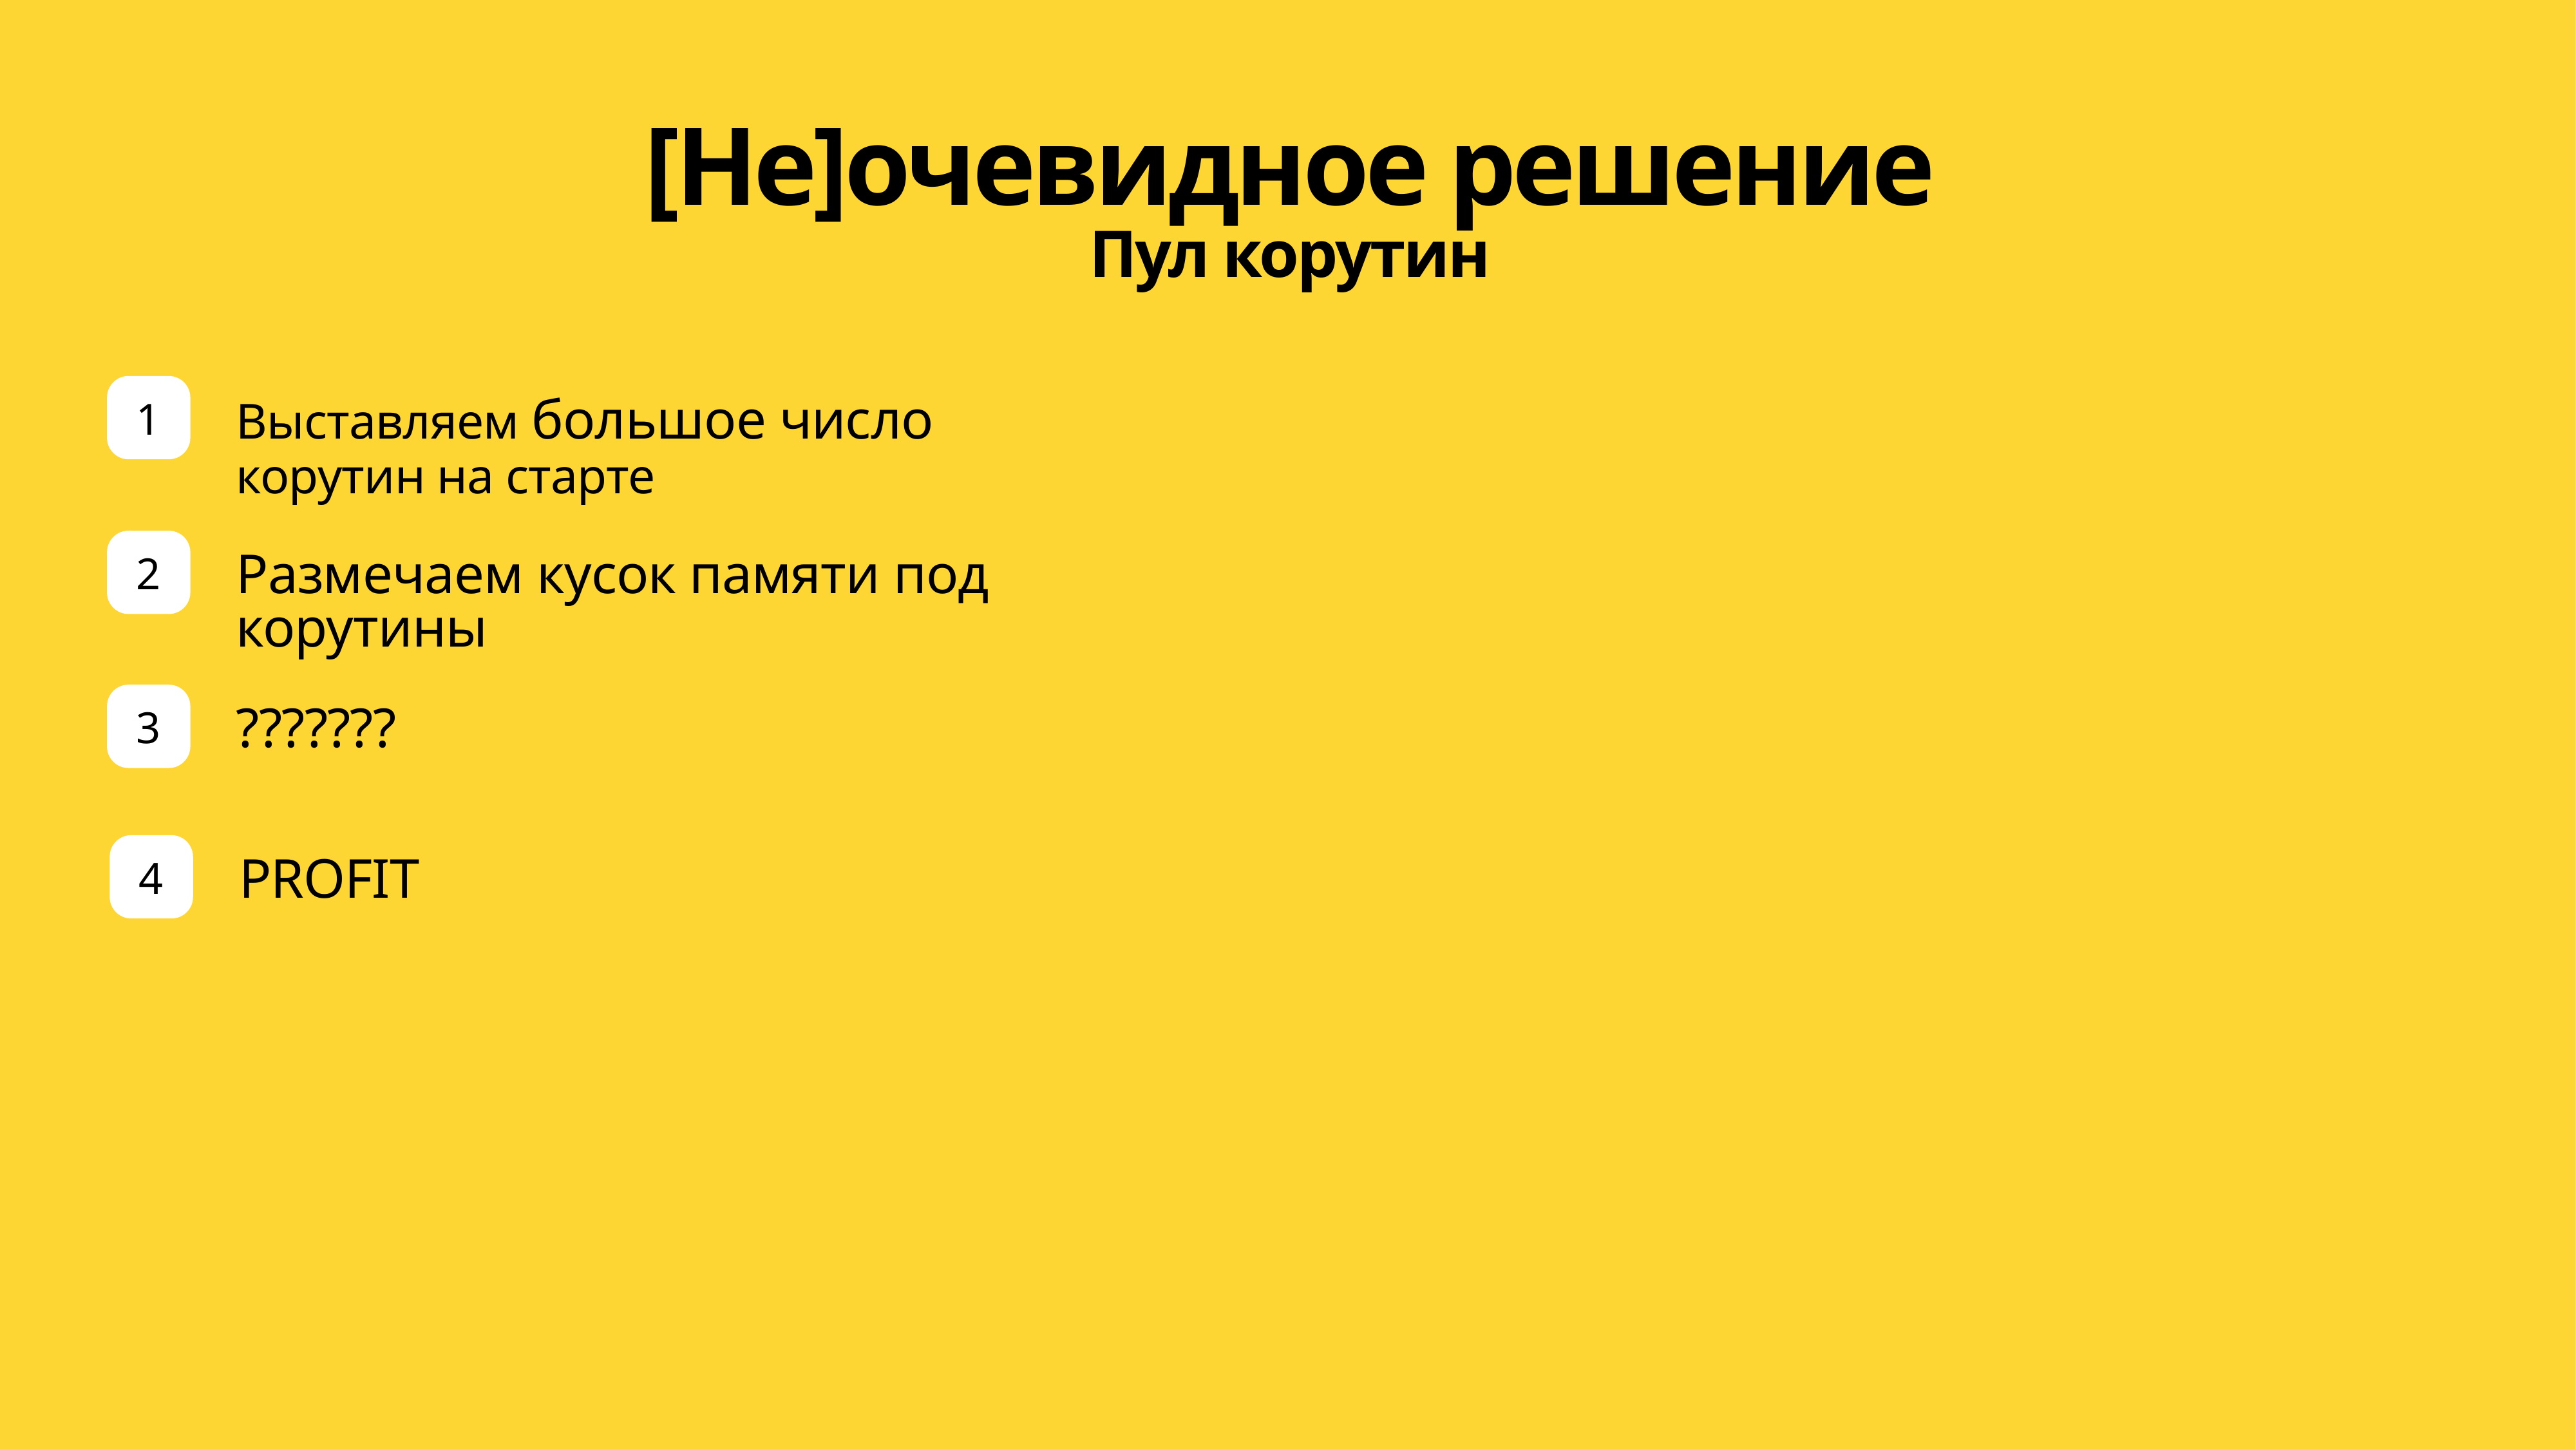

[Не]очевидное решение
# Пул корутин
1
Выставляем большое число корутин на старте
2
Размечаем кусок памяти под корутины
3
???????
4
PROFIT